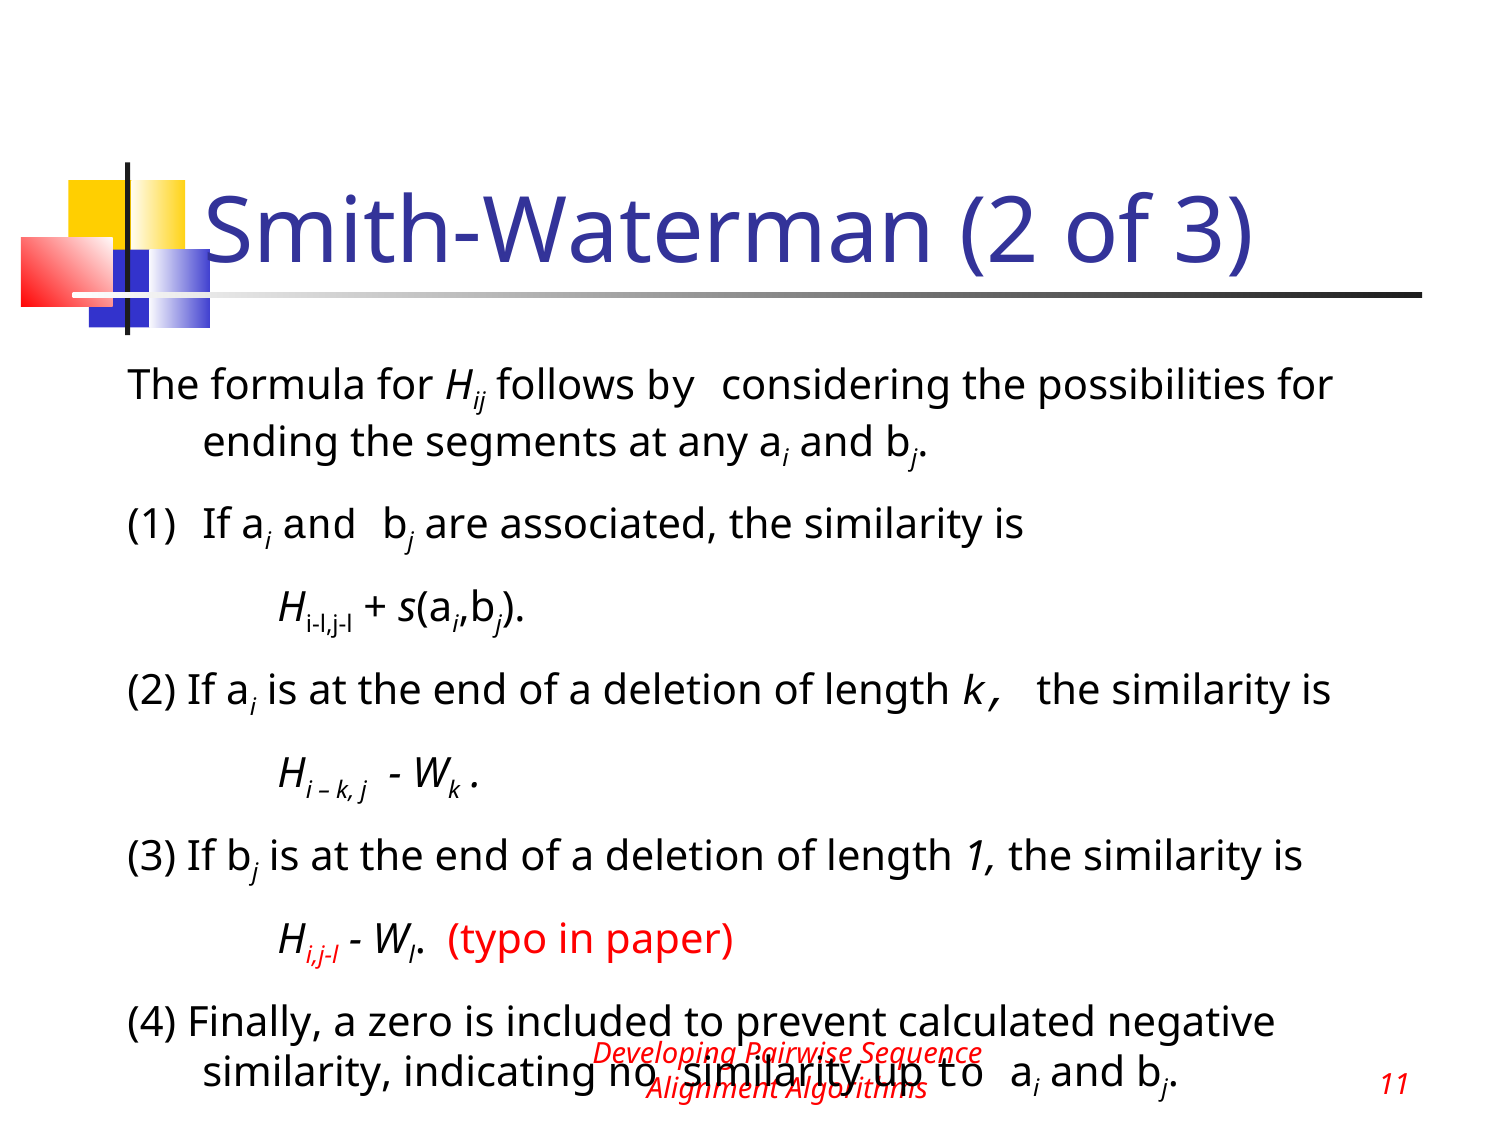

# Smith-Waterman (2 of 3)
The formula for Hij follows by considering the possibilities for ending the segments at any ai and bj.
If ai and bj are associated, the similarity is
	Hi-l,j-l + s(ai,bj).
(2) If ai is at the end of a deletion of length k, the similarity is
		Hi – k, j - Wk .
(3) If bj is at the end of a deletion of length 1, the similarity is
		Hi,j-l - Wl. (typo in paper)
(4) Finally, a zero is included to prevent calculated negative similarity, indicating no similarity up to ai and bj.
Developing Pairwise Sequence Alignment Algorithms